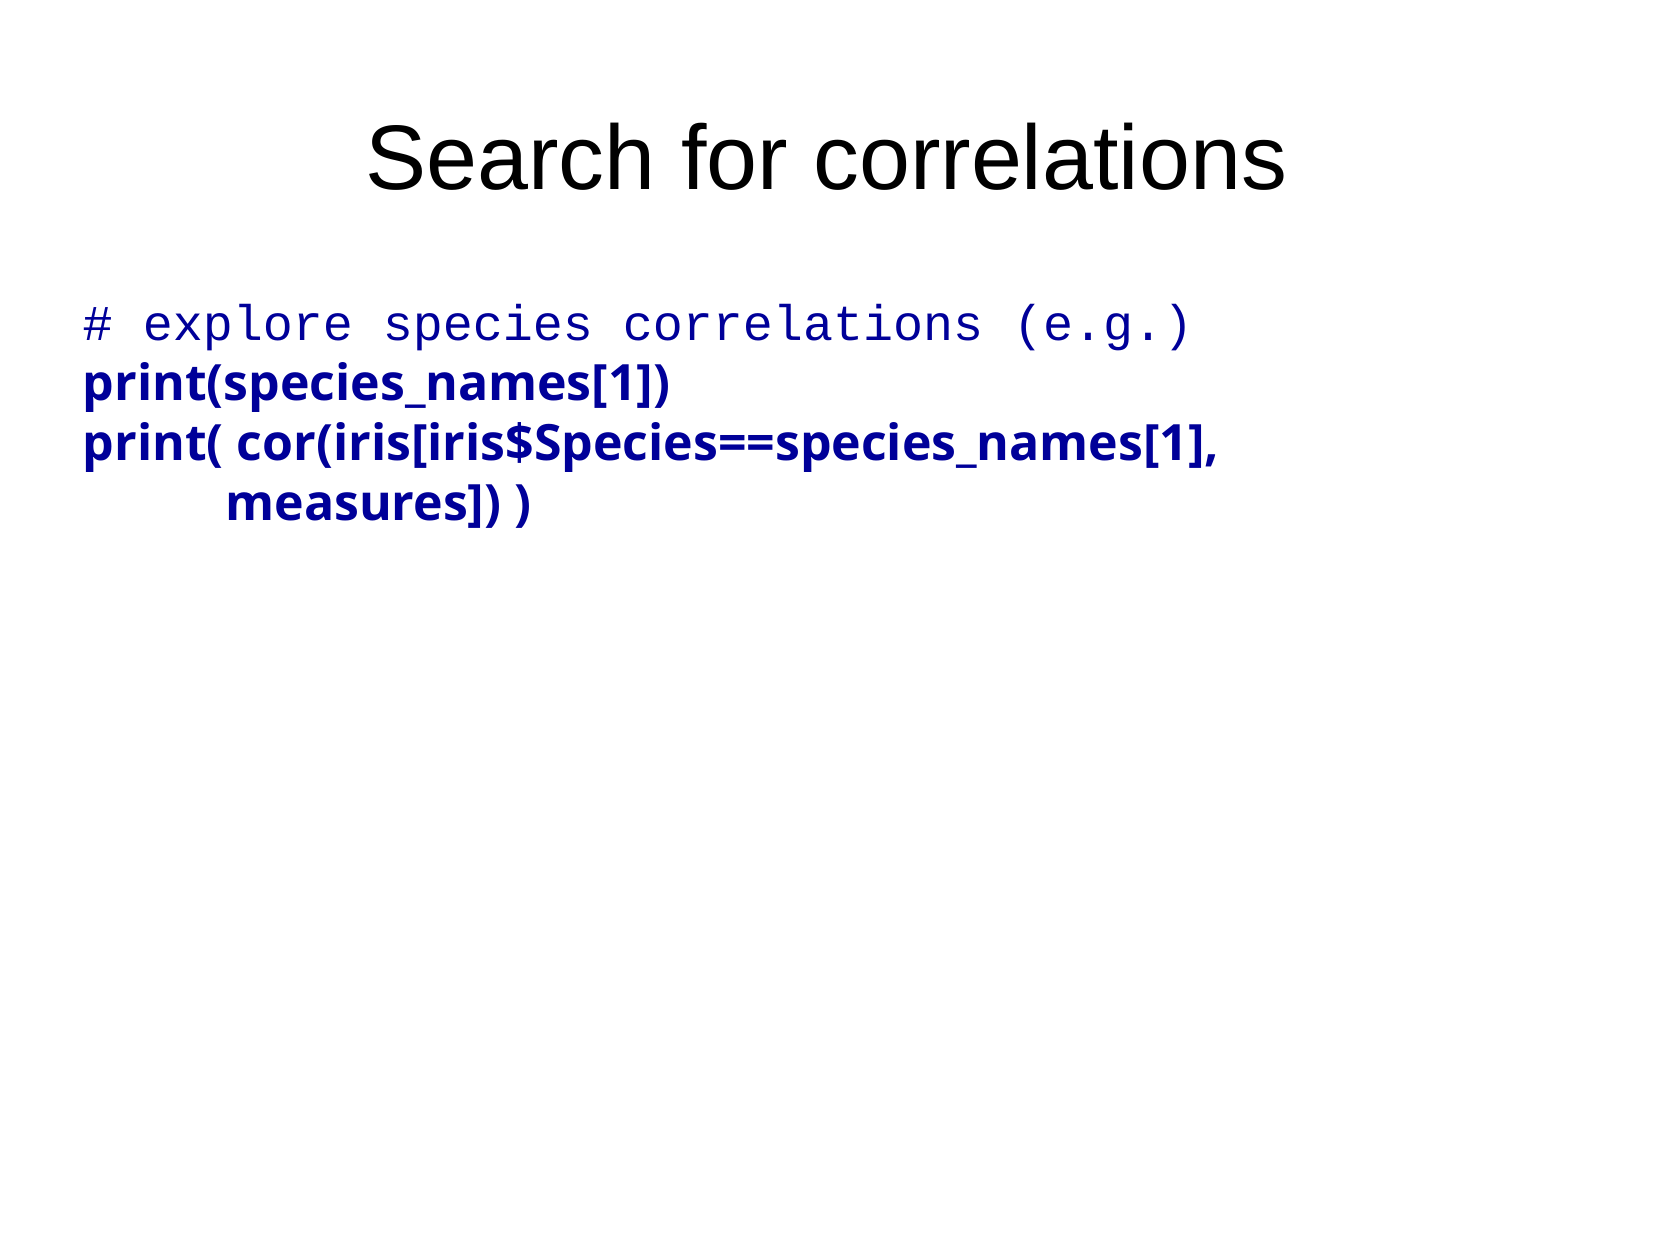

Search for correlations
# explore species correlations (e.g.)
print(species_names[1])
print( cor(iris[iris$Species==species_names[1],
 measures]) )